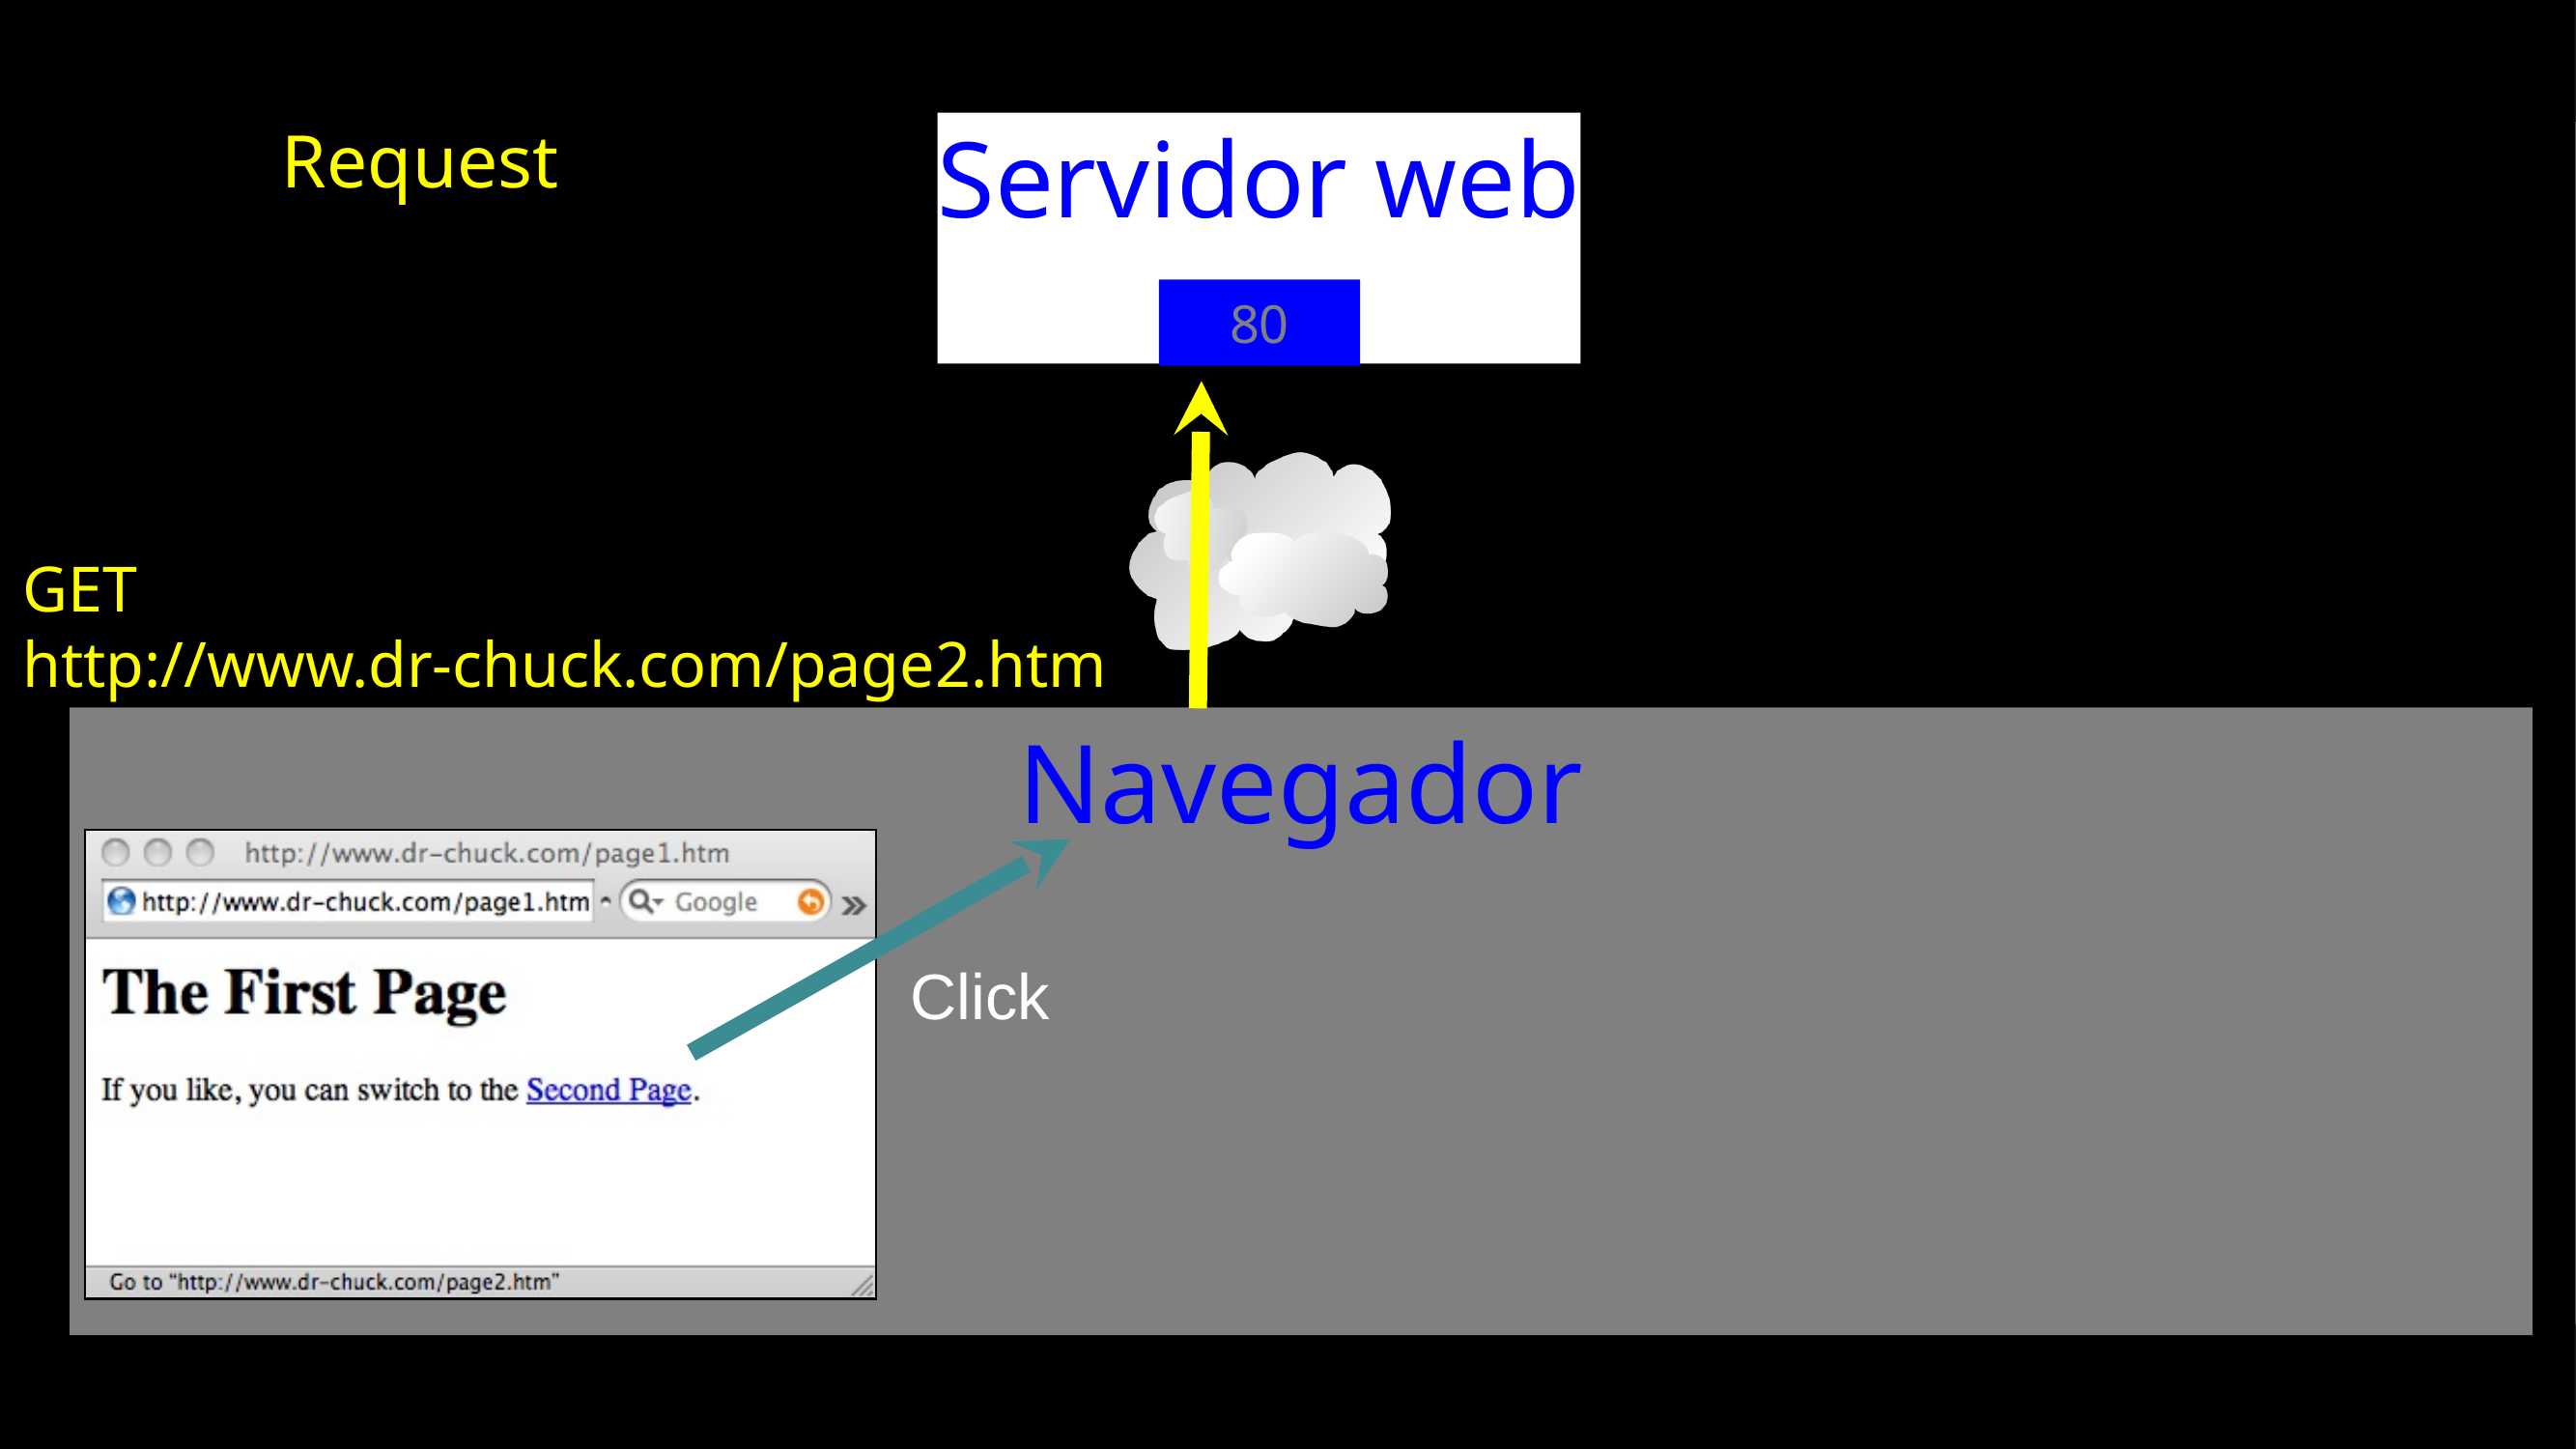

Request
Servidor web
80
GET http://www.dr-chuck.com/page2.htm
Navegador
Click